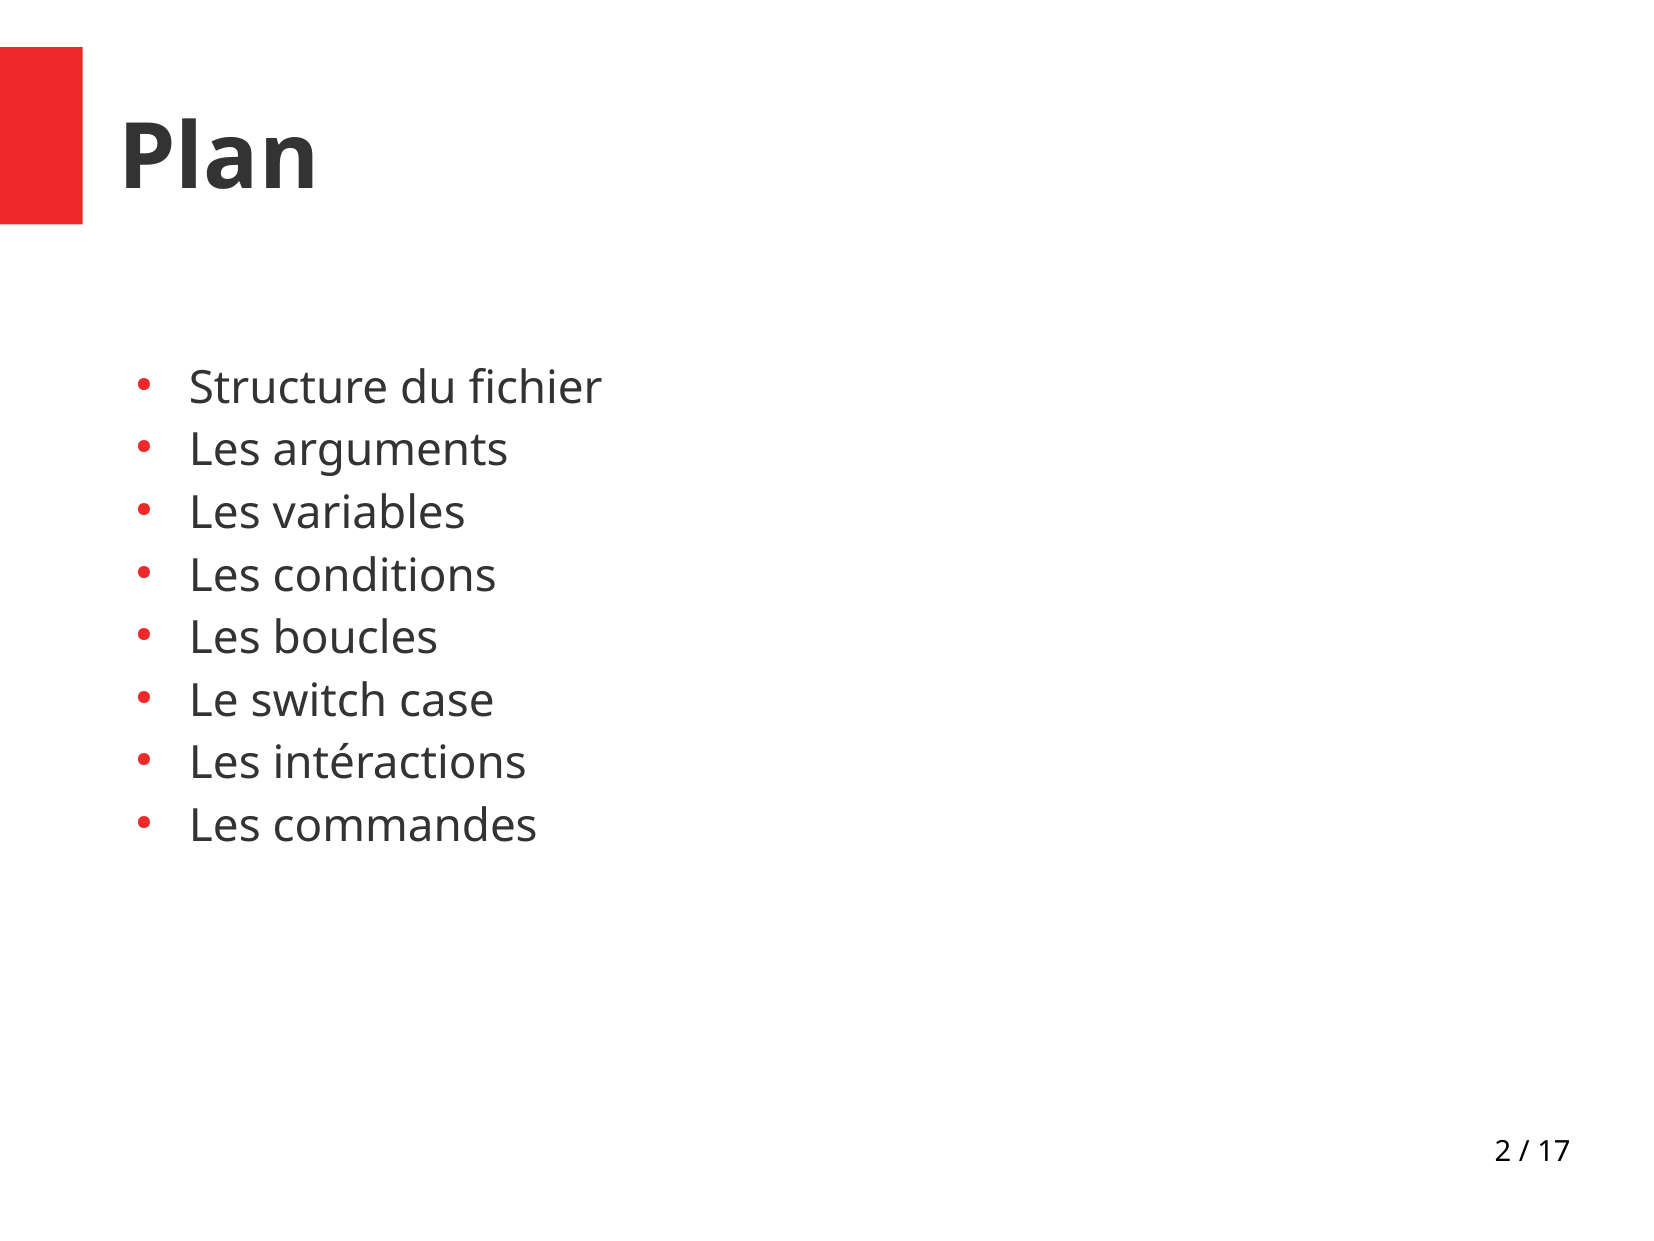

# Plan
Structure du fichier
Les arguments
Les variables
Les conditions
Les boucles
Le switch case
Les intéractions
Les commandes
2